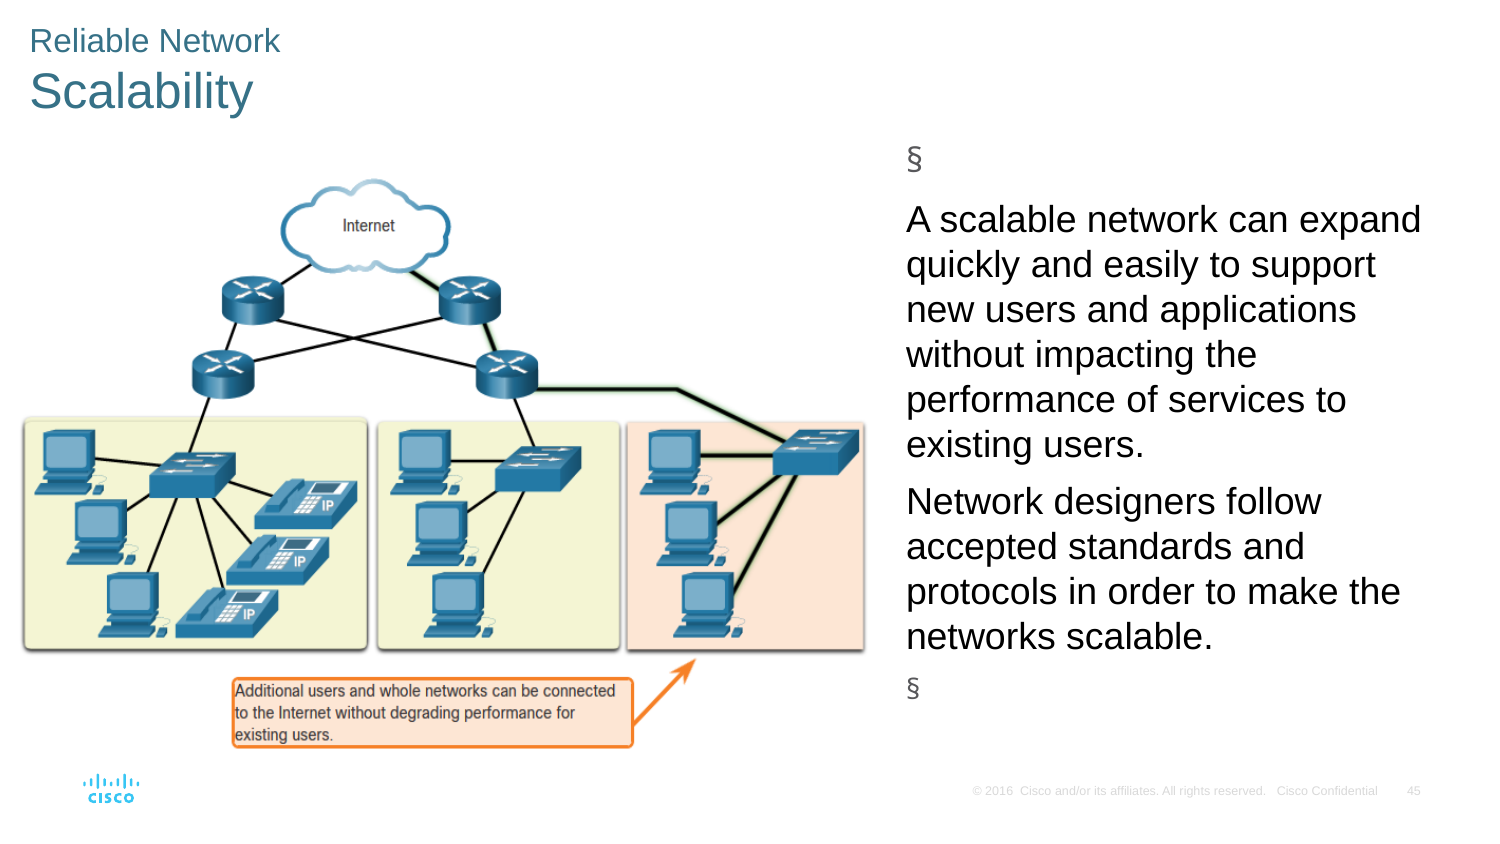

# Reliable Network Scalability
A scalable network can expand quickly and easily to support new users and applications without impacting the performance of services to existing users.
Network designers follow accepted standards and protocols in order to make the networks scalable.